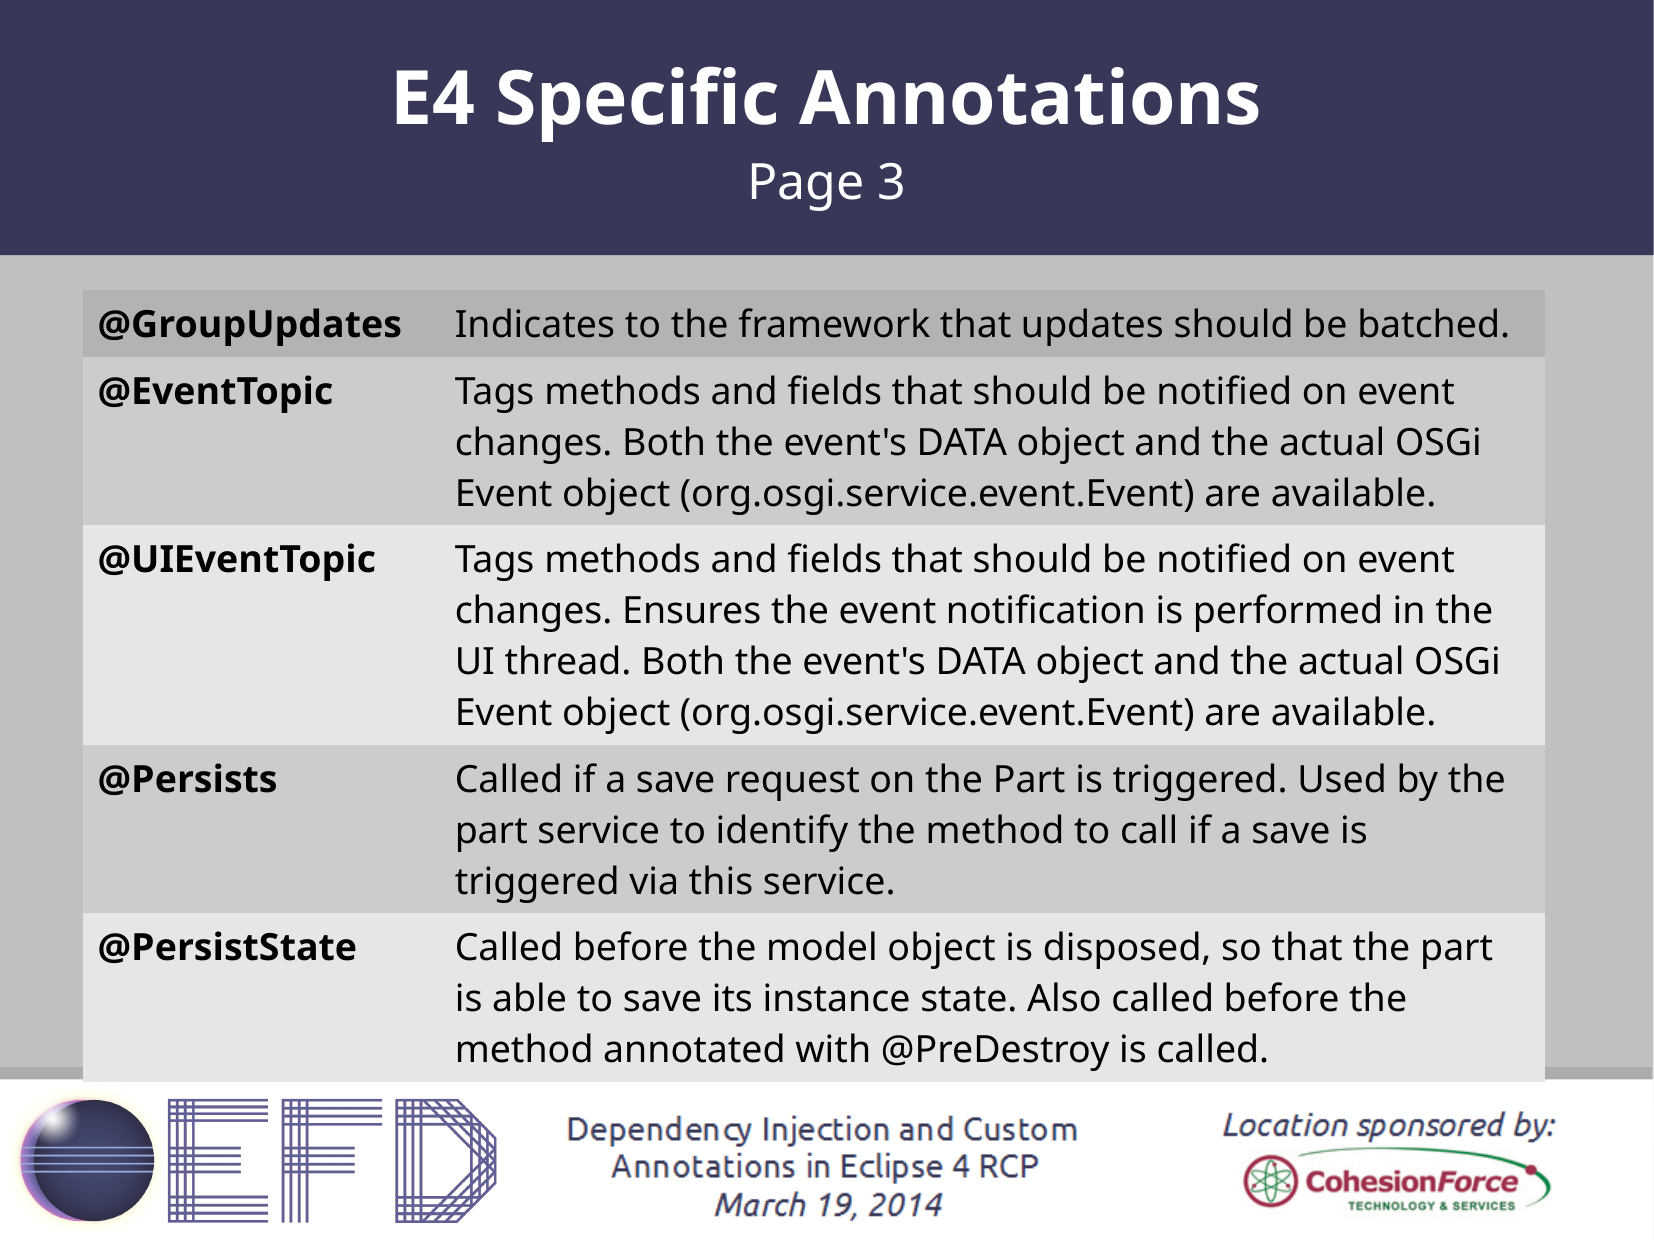

# E4 Specific Annotations Page 3
| @GroupUpdates | Indicates to the framework that updates should be batched. |
| --- | --- |
| @EventTopic | Tags methods and fields that should be notified on event changes. Both the event's DATA object and the actual OSGi Event object (org.osgi.service.event.Event) are available. |
| @UIEventTopic | Tags methods and fields that should be notified on event changes. Ensures the event notification is performed in the UI thread. Both the event's DATA object and the actual OSGi Event object (org.osgi.service.event.Event) are available. |
| @Persists | Called if a save request on the Part is triggered. Used by the part service to identify the method to call if a save is triggered via this service. |
| @PersistState | Called before the model object is disposed, so that the part is able to save its instance state. Also called before the method annotated with @PreDestroy is called. |